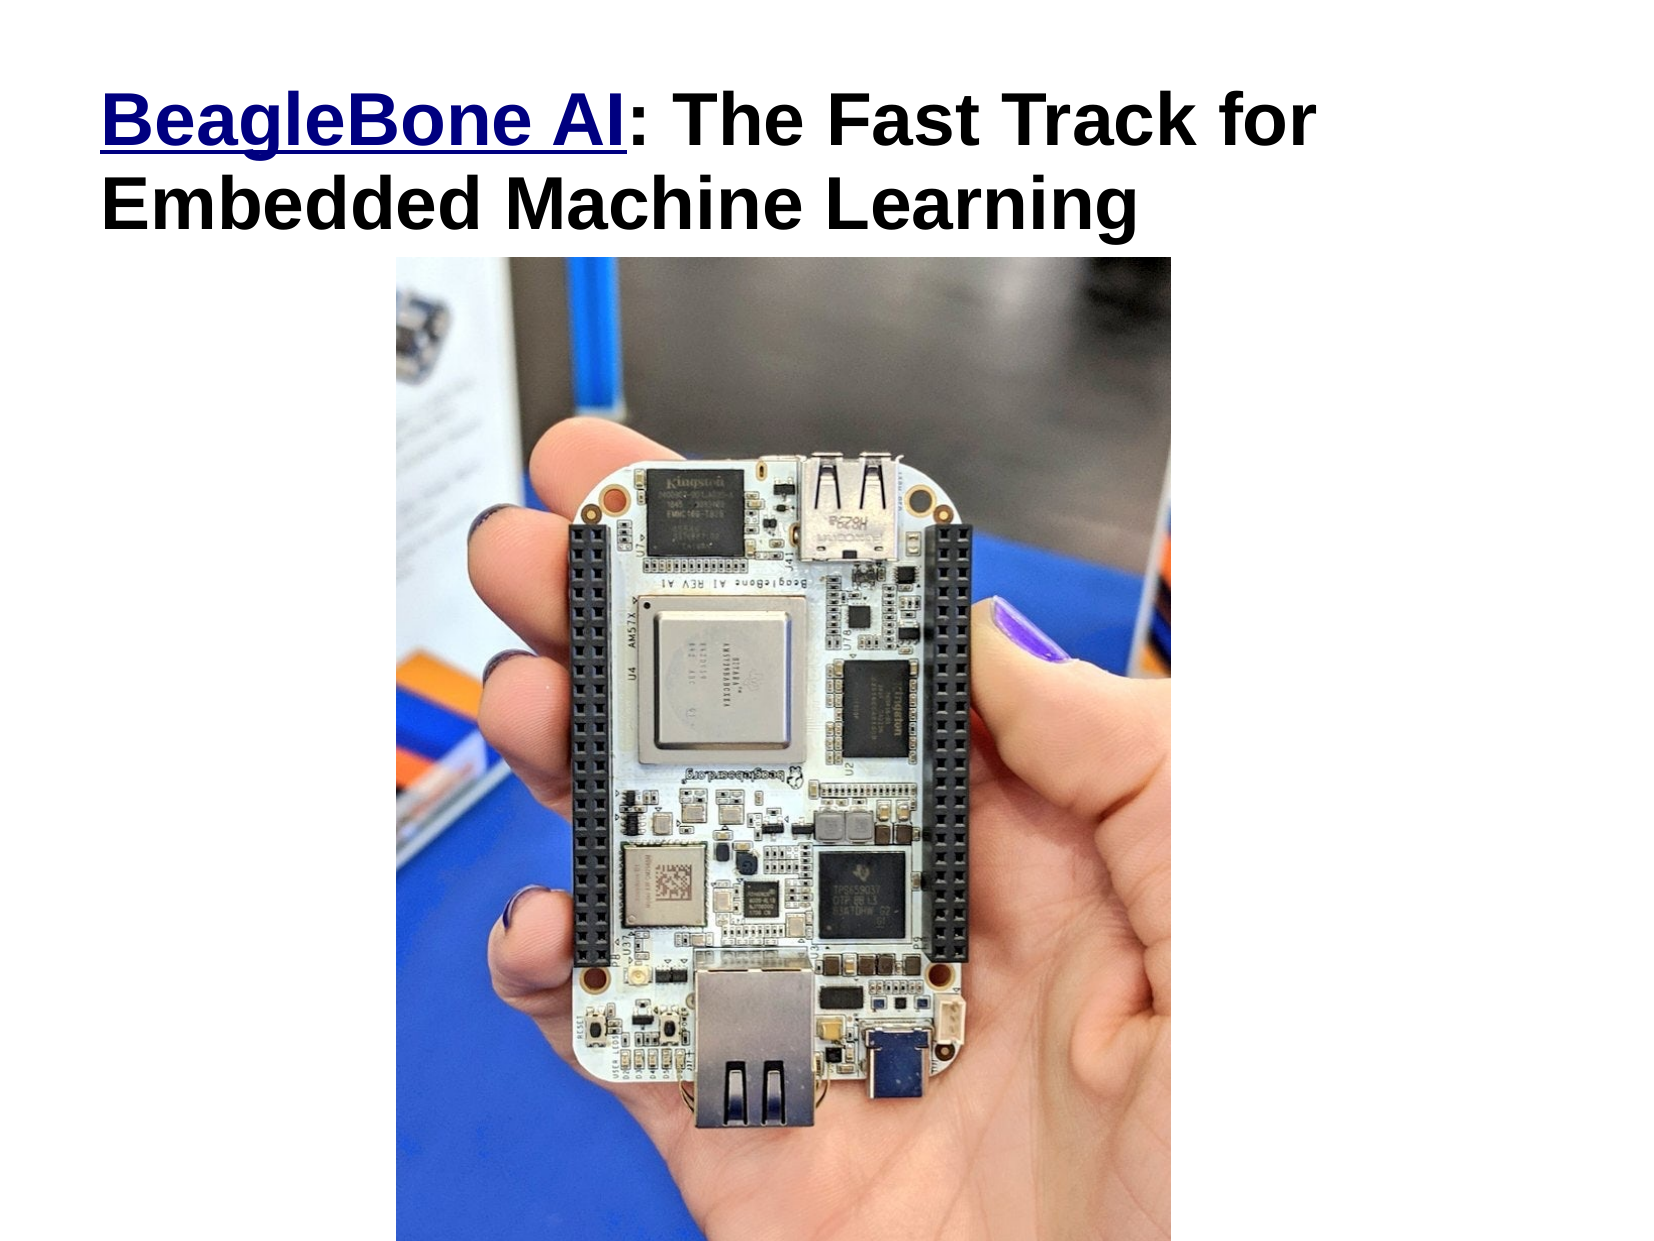

# BeagleBone AI: The Fast Track for Embedded Machine Learning